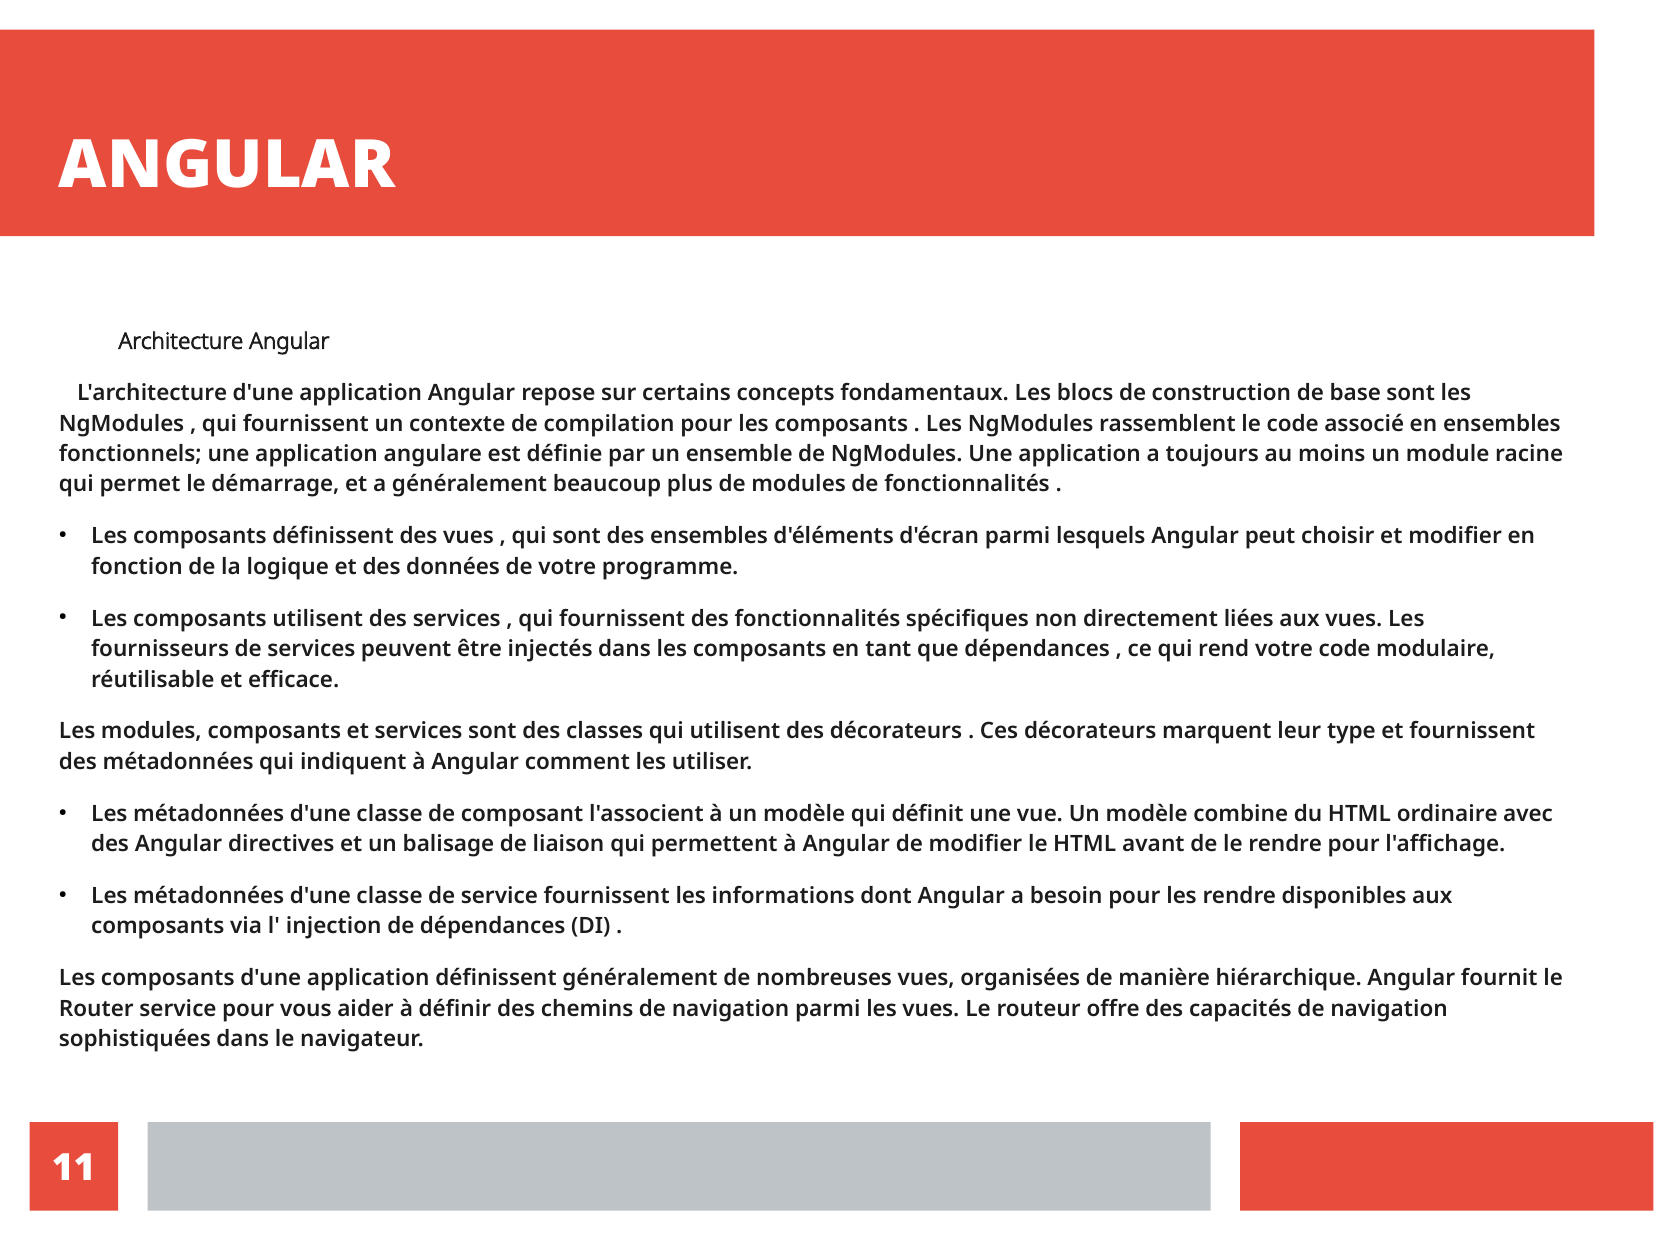

# ANGULAR
Architecture Angular
L'architecture d'une application Angular repose sur certains concepts fondamentaux. Les blocs de construction de base sont les NgModules , qui fournissent un contexte de compilation pour les composants . Les NgModules rassemblent le code associé en ensembles fonctionnels; une application angulare est définie par un ensemble de NgModules. Une application a toujours au moins un module racine qui permet le démarrage, et a généralement beaucoup plus de modules de fonctionnalités .
Les composants définissent des vues , qui sont des ensembles d'éléments d'écran parmi lesquels Angular peut choisir et modifier en fonction de la logique et des données de votre programme.
Les composants utilisent des services , qui fournissent des fonctionnalités spécifiques non directement liées aux vues. Les fournisseurs de services peuvent être injectés dans les composants en tant que dépendances , ce qui rend votre code modulaire, réutilisable et efficace.
Les modules, composants et services sont des classes qui utilisent des décorateurs . Ces décorateurs marquent leur type et fournissent des métadonnées qui indiquent à Angular comment les utiliser.
Les métadonnées d'une classe de composant l'associent à un modèle qui définit une vue. Un modèle combine du HTML ordinaire avec des Angular directives et un balisage de liaison qui permettent à Angular de modifier le HTML avant de le rendre pour l'affichage.
Les métadonnées d'une classe de service fournissent les informations dont Angular a besoin pour les rendre disponibles aux composants via l' injection de dépendances (DI) .
Les composants d'une application définissent généralement de nombreuses vues, organisées de manière hiérarchique. Angular fournit le Router service pour vous aider à définir des chemins de navigation parmi les vues. Le routeur offre des capacités de navigation sophistiquées dans le navigateur.
11